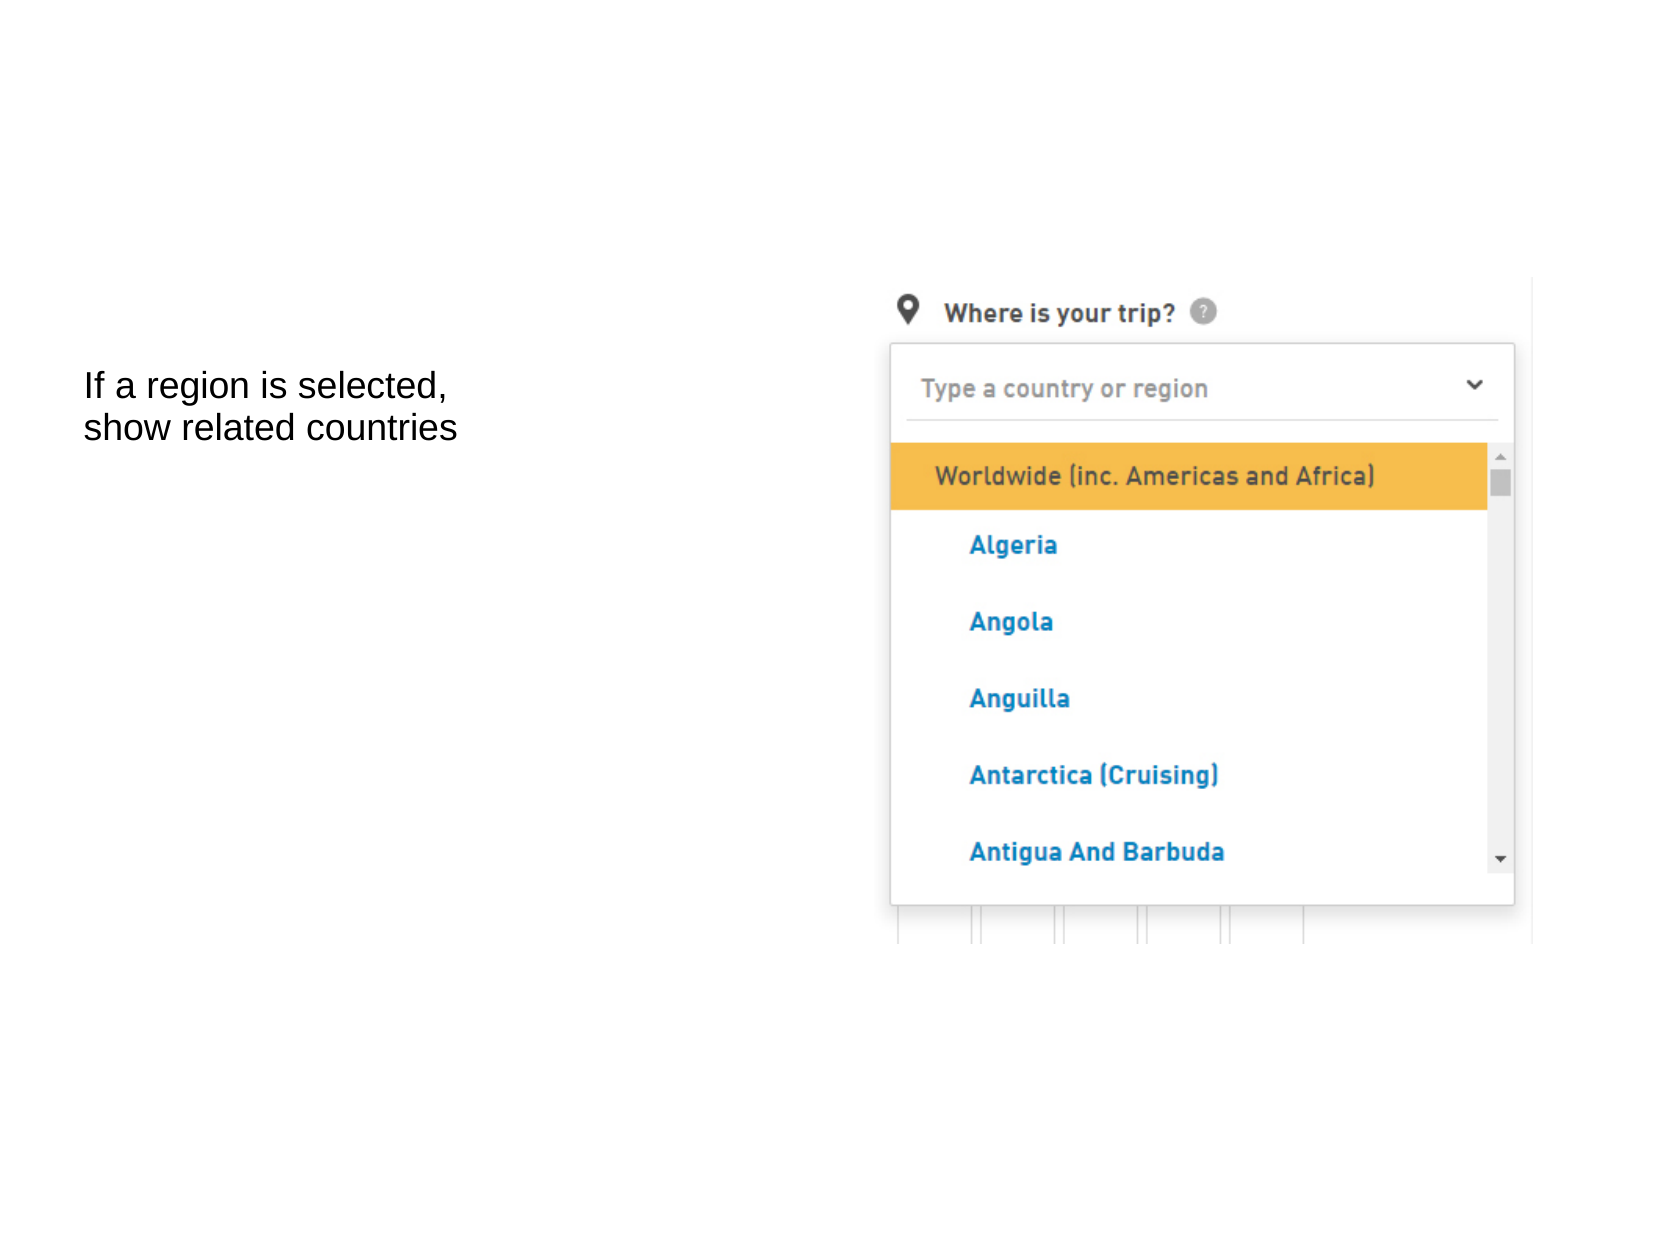

If a region is selected,
show related countries